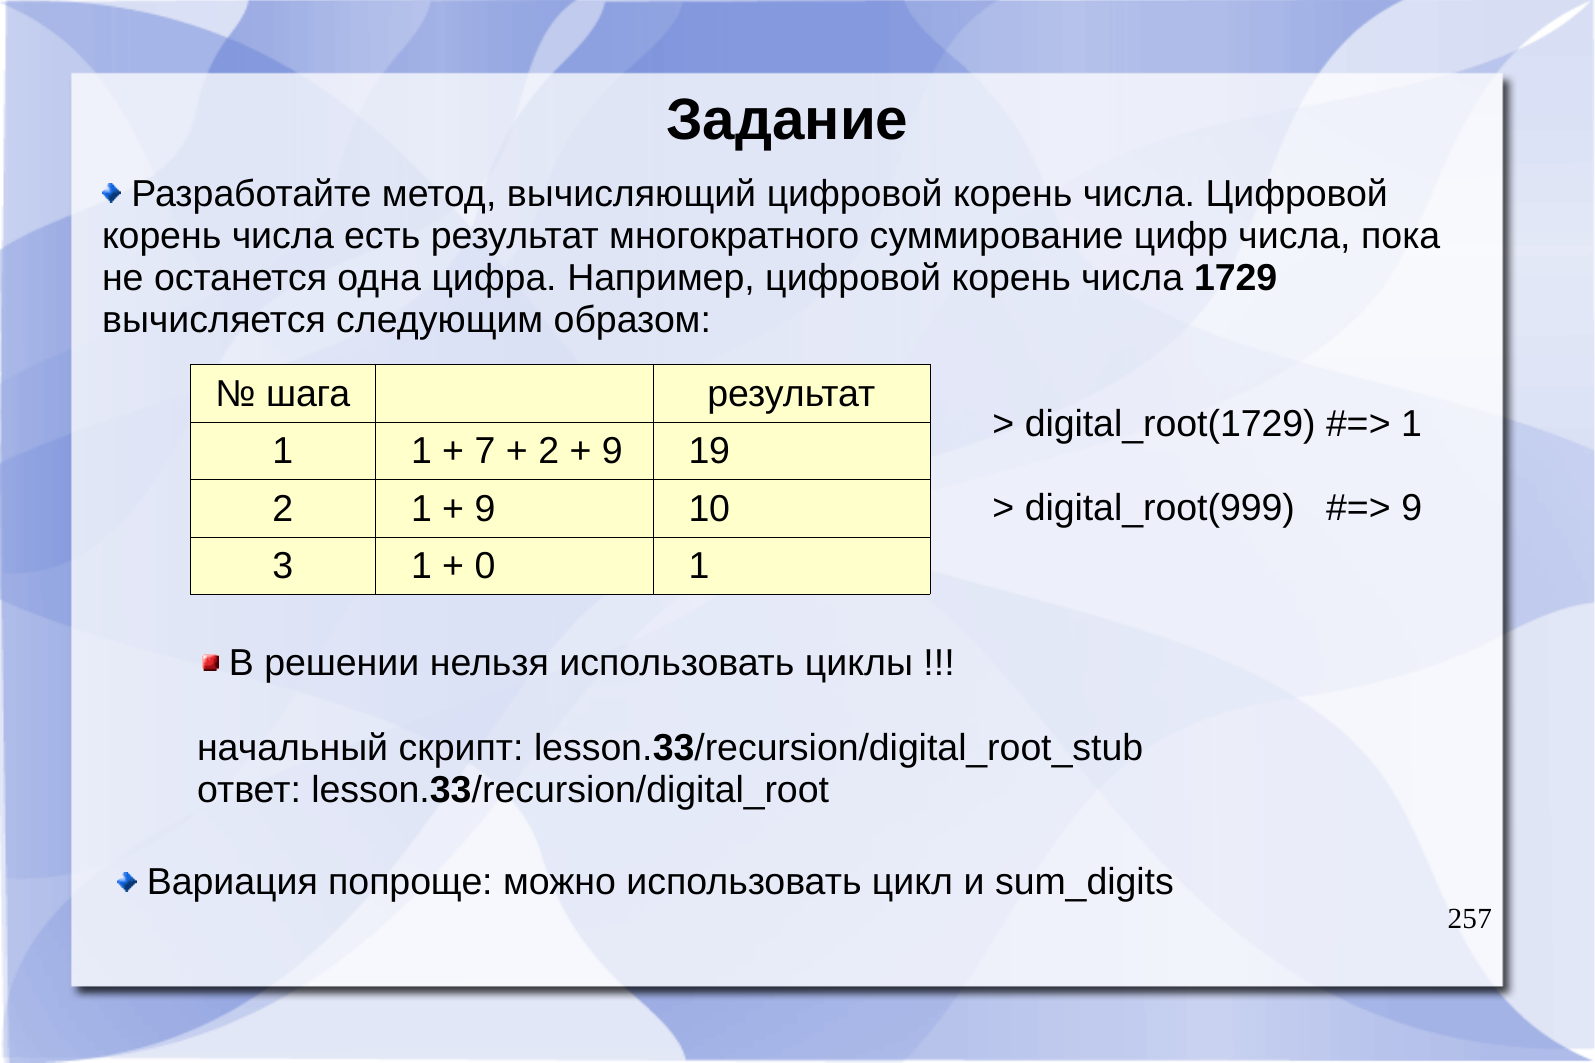

# Задание
 Разработайте метод, вычисляющий цифровой корень числа. Цифровой корень числа есть результат многократного суммирование цифр числа, пока не останется одна цифра. Например, цифровой корень числа 1729 вычисляется следующим образом:
| № шага | | результат |
| --- | --- | --- |
| 1 | 1 + 7 + 2 + 9 | 19 |
| 2 | 1 + 9 | 10 |
| 3 | 1 + 0 | 1 |
> digital_root(1729) #=> 1
> digital_root(999) #=> 9
 В решении нельзя использовать циклы !!!
начальный скрипт: lesson.33/recursion/digital_root_stub
ответ: lesson.33/recursion/digital_root
 Вариация попроще: можно использовать цикл и sum_digits
257